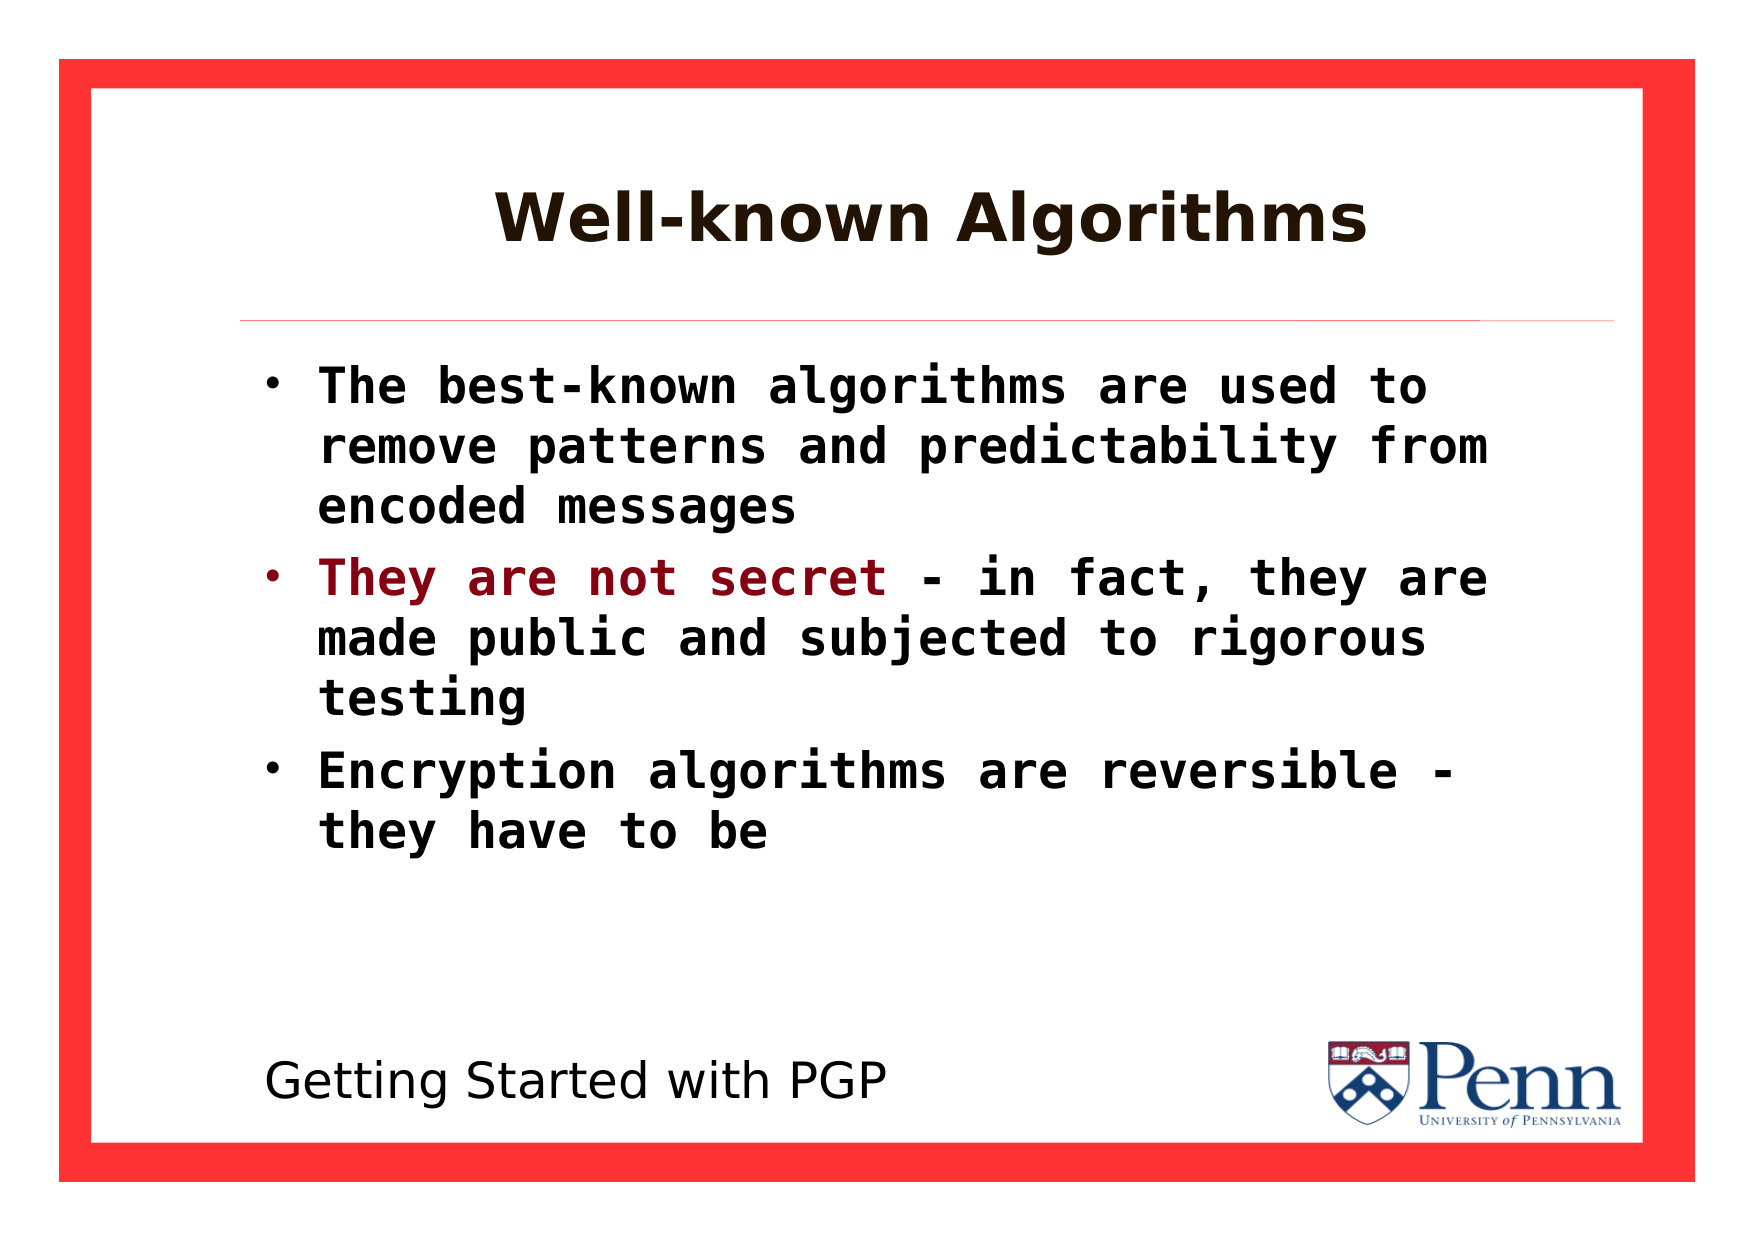

# Well-known Algorithms
The best-known algorithms are used to remove patterns and predictability from encoded messages
They are not secret - in fact, they are made public and subjected to rigorous testing
Encryption algorithms are reversible - they have to be